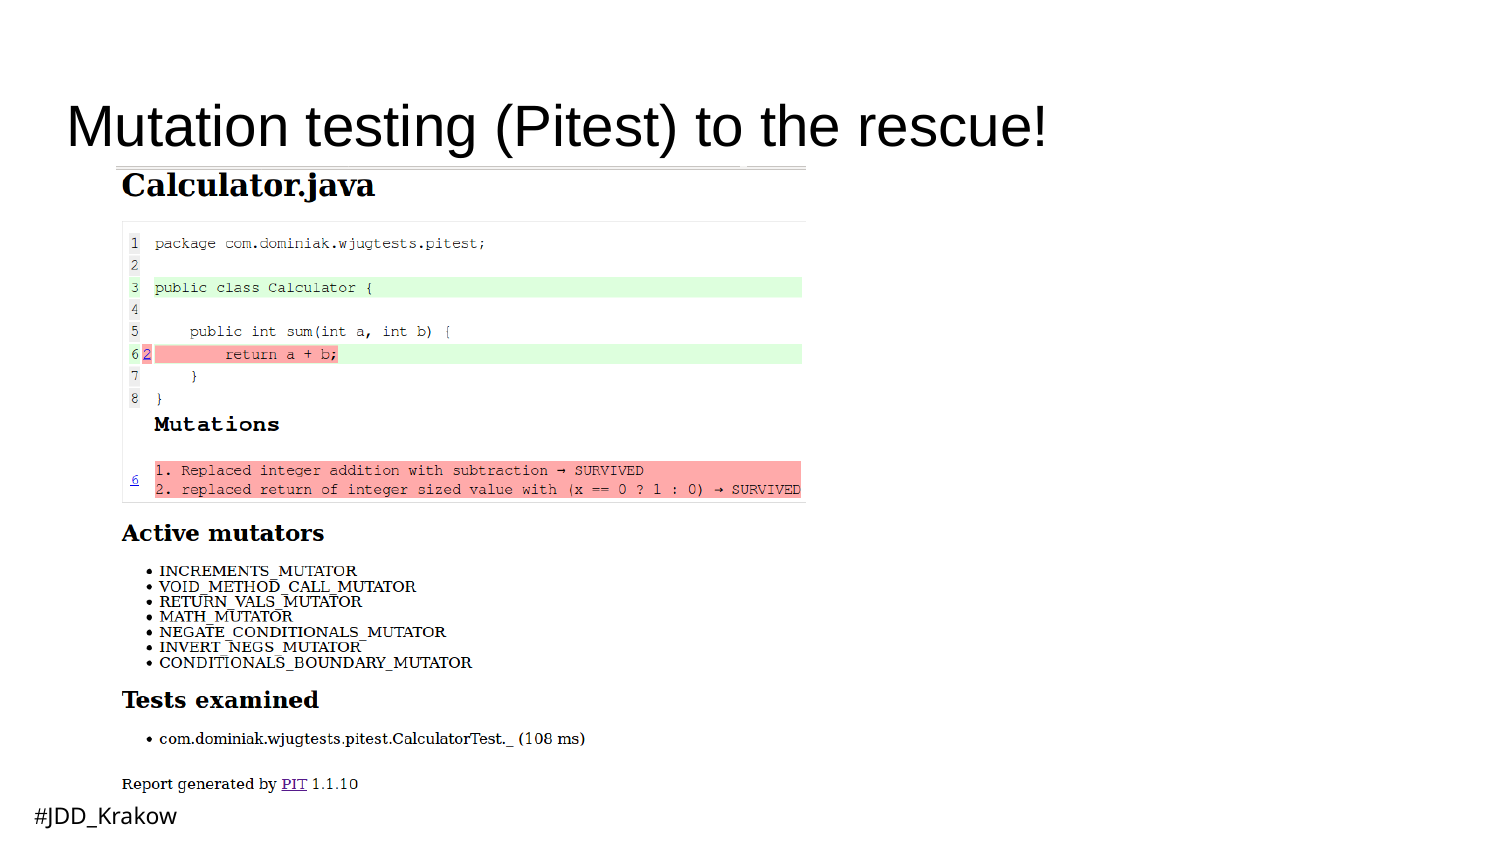

# Mutation testing (Pitest) to the rescue!
 #JDD_Krakow